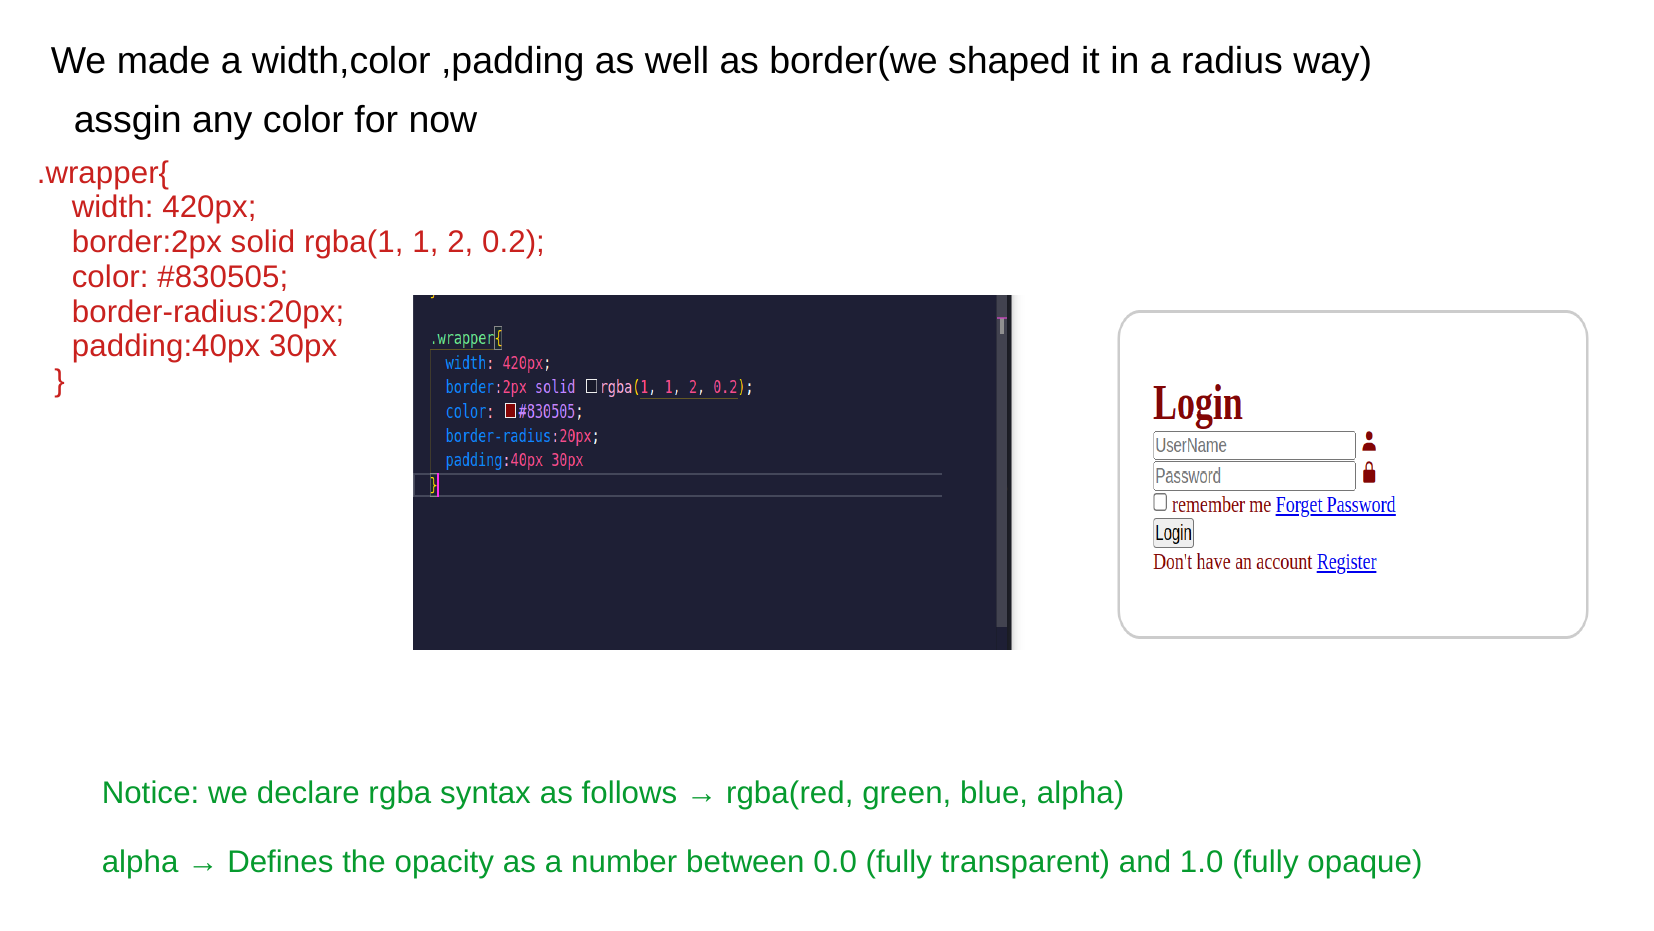

We made a width,color ,padding as well as border(we shaped it in a radius way)
assgin any color for now
.wrapper{
 width: 420px;
 border:2px solid rgba(1, 1, 2, 0.2);
 color: #830505;
 border-radius:20px;
 padding:40px 30px
 }
Notice: we declare rgba syntax as follows → rgba(red, green, blue, alpha)
alpha → Defines the opacity as a number between 0.0 (fully transparent) and 1.0 (fully opaque)